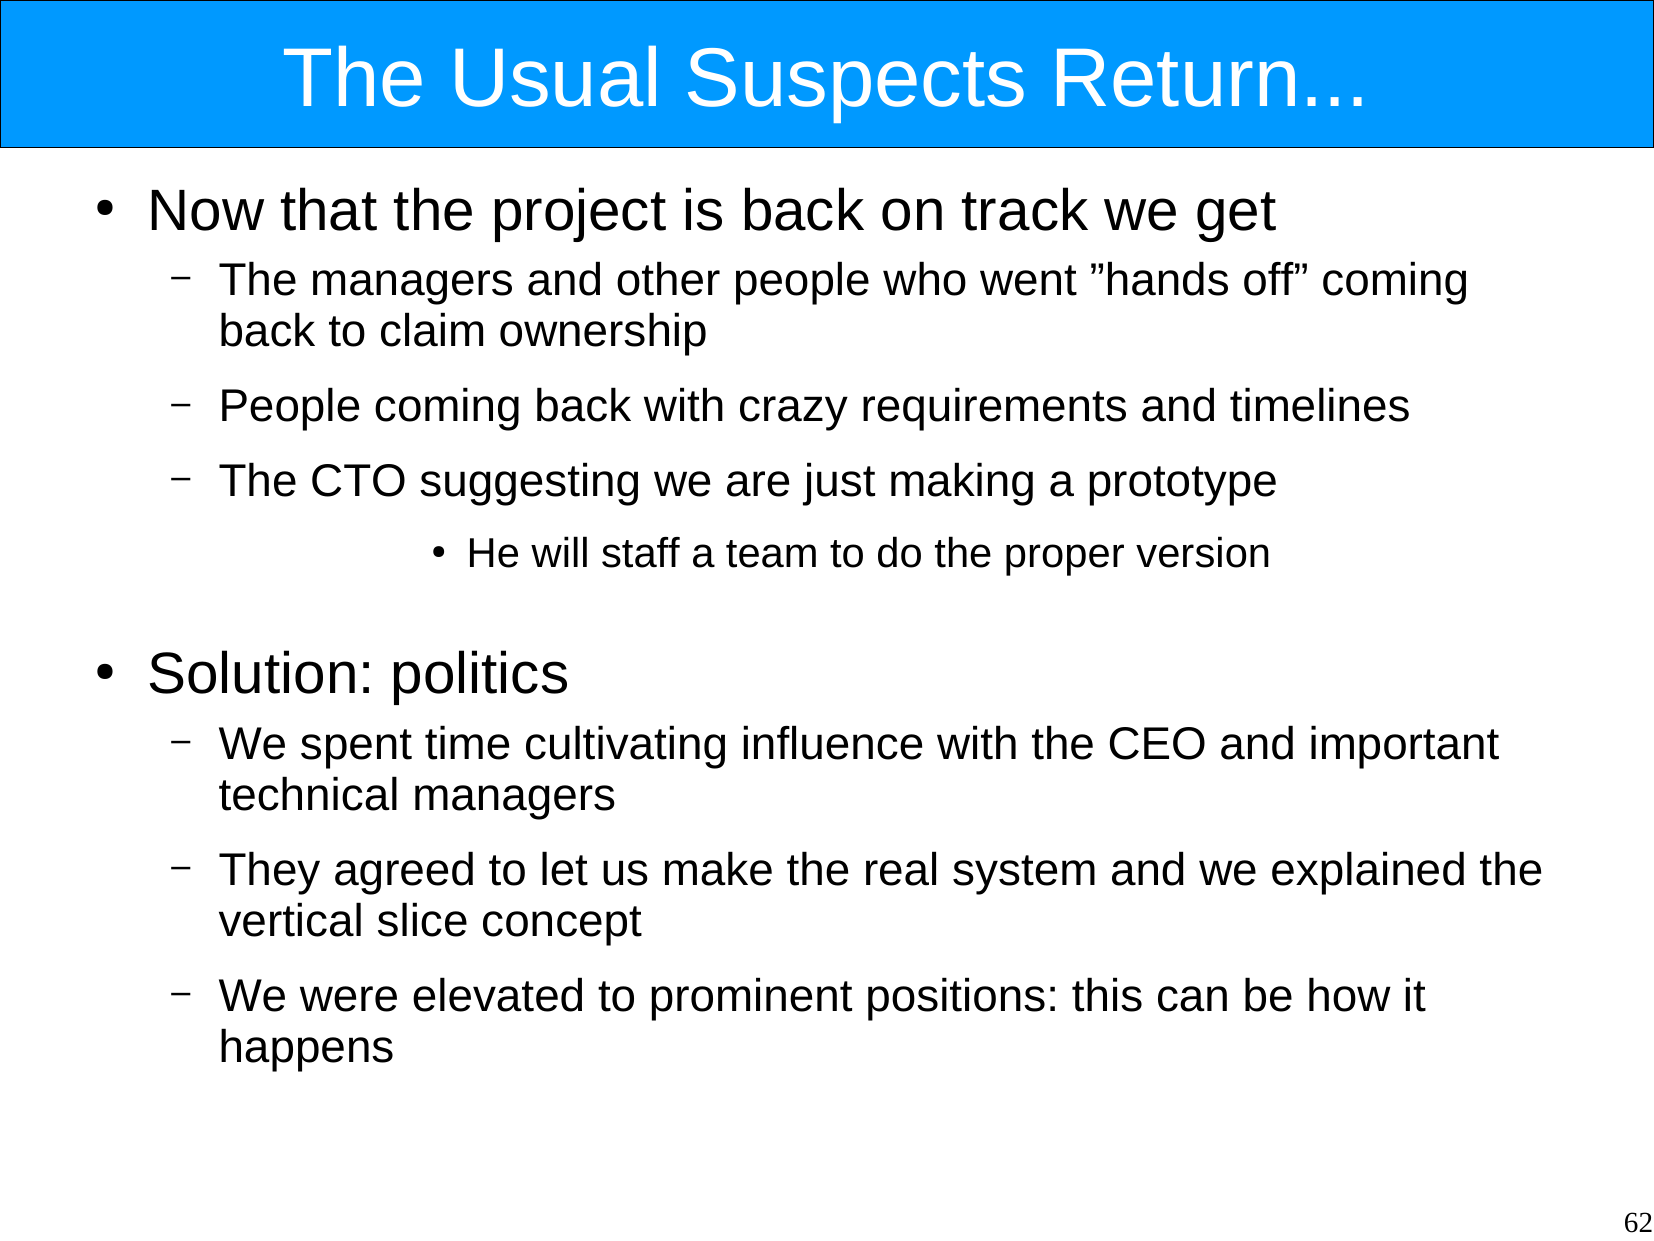

# The Usual Suspects Return...
Now that the project is back on track we get
The managers and other people who went ”hands off” coming back to claim ownership
People coming back with crazy requirements and timelines
The CTO suggesting we are just making a prototype
He will staff a team to do the proper version
Solution: politics
We spent time cultivating influence with the CEO and important technical managers
They agreed to let us make the real system and we explained the vertical slice concept
We were elevated to prominent positions: this can be how it happens
62